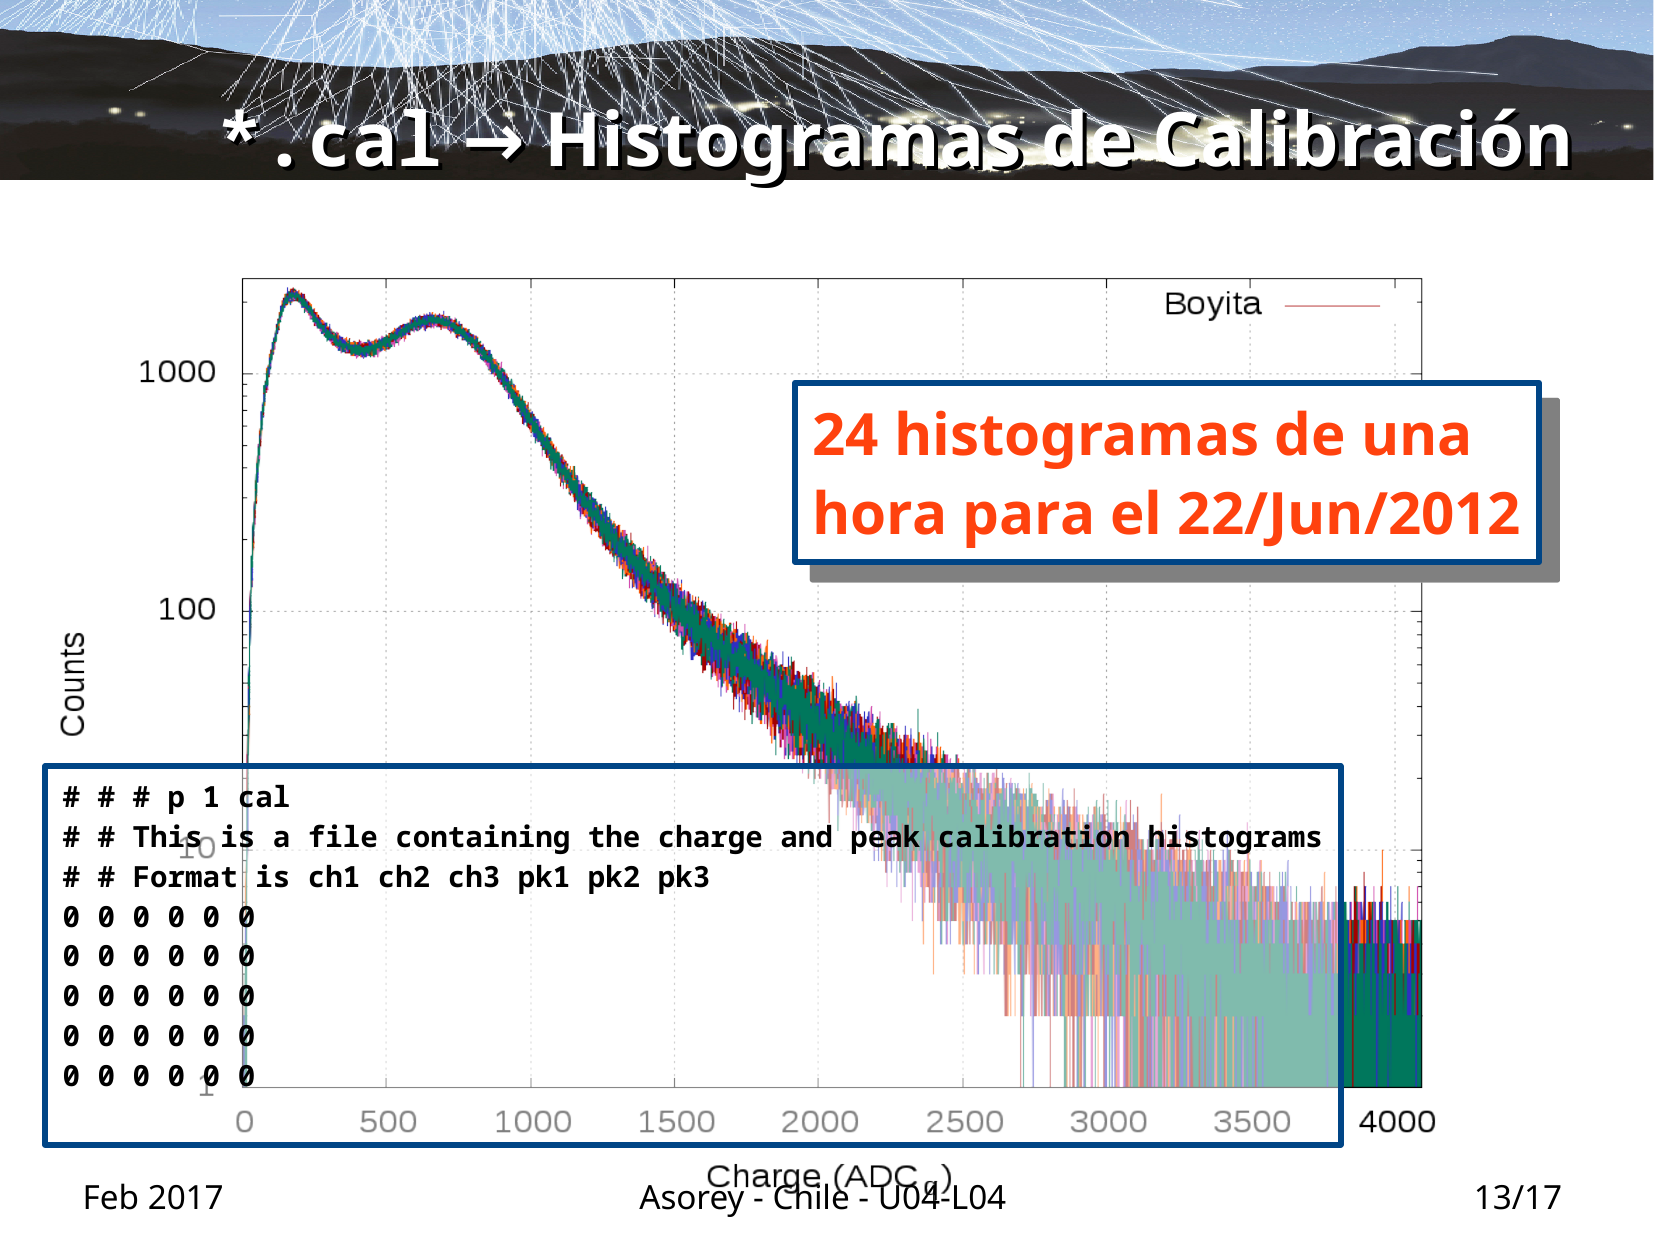

# *.cal → Histogramas de Calibración
24 histogramas de una
hora para el 22/Jun/2012
# # # p 1 cal
# # This is a file containing the charge and peak calibration histograms
# # Format is ch1 ch2 ch3 pk1 pk2 pk3
0 0 0 0 0 0
0 0 0 0 0 0
0 0 0 0 0 0
0 0 0 0 0 0
0 0 0 0 0 0
Feb 2017
Asorey - Chile - U04-L04
13